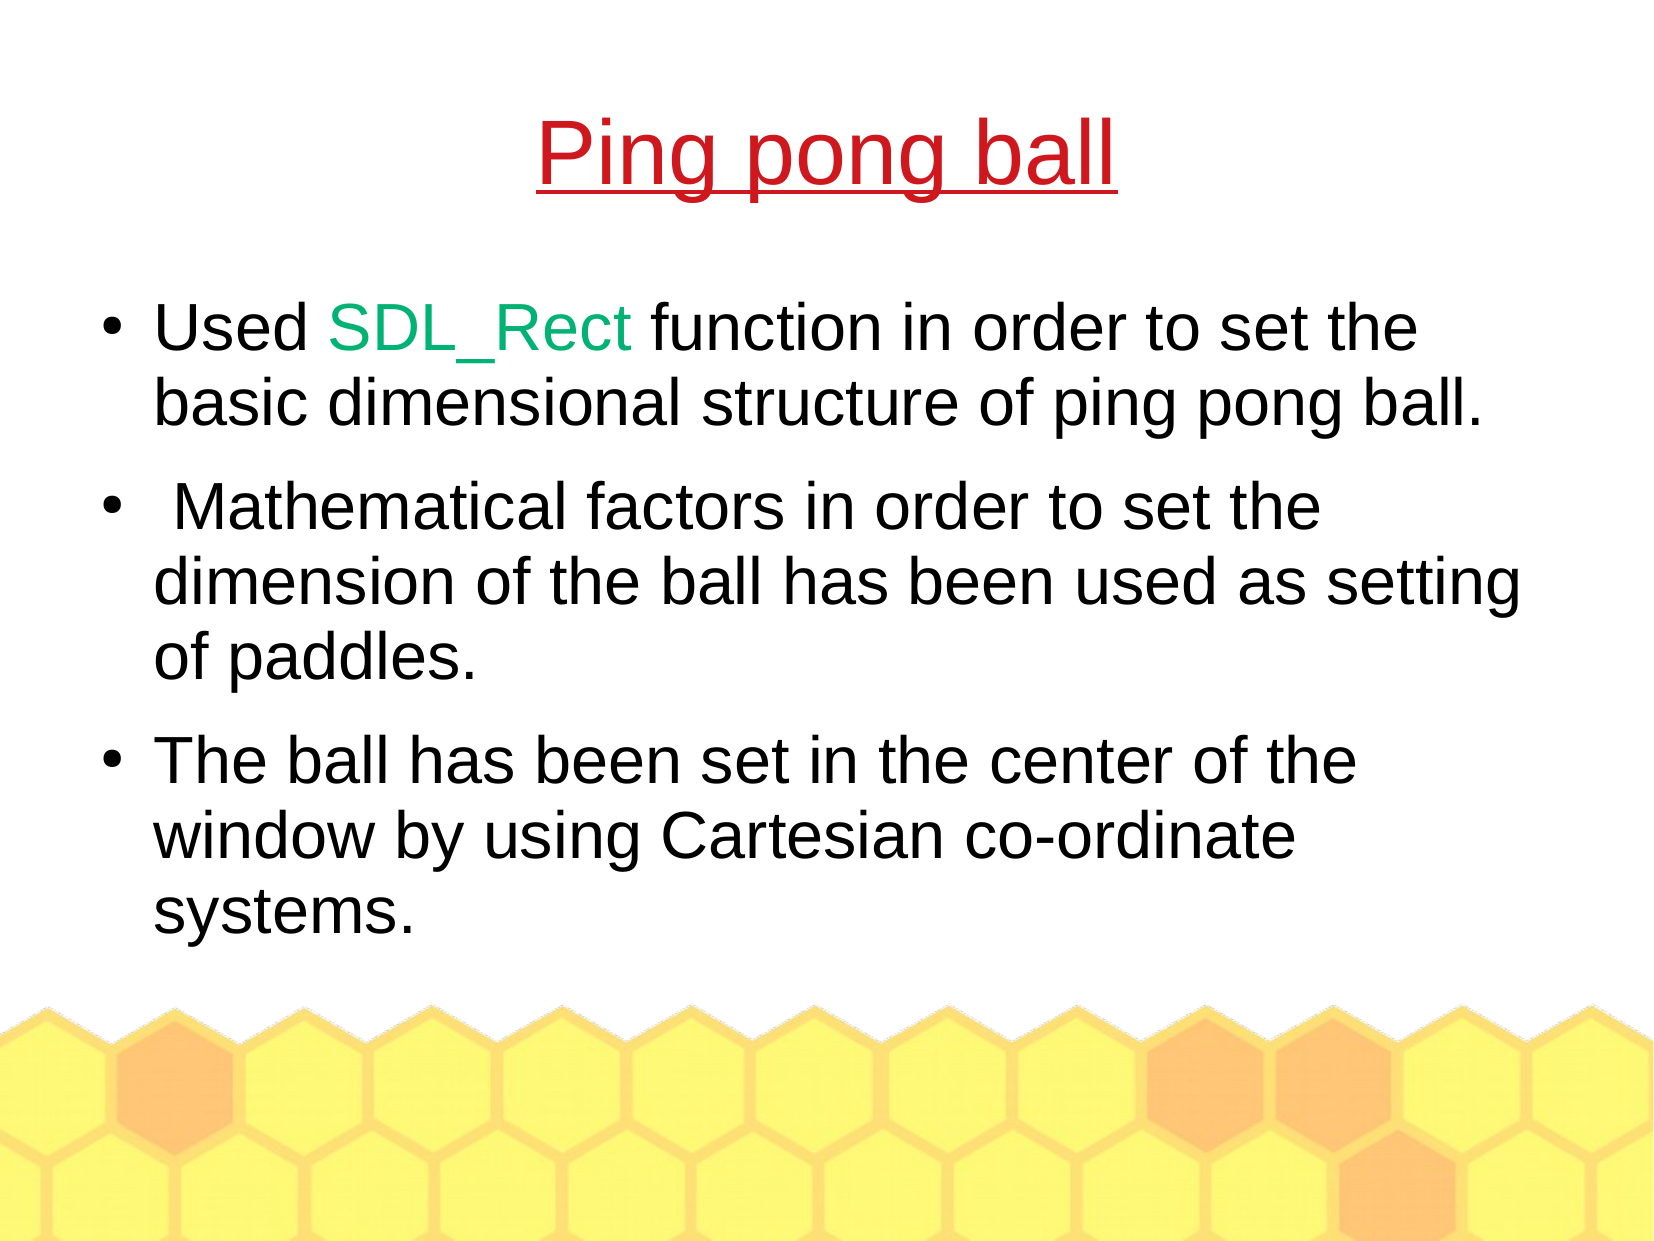

# Ping pong ball
Used SDL_Rect function in order to set the basic dimensional structure of ping pong ball.
 Mathematical factors in order to set the dimension of the ball has been used as setting of paddles.
The ball has been set in the center of the window by using Cartesian co-ordinate systems.